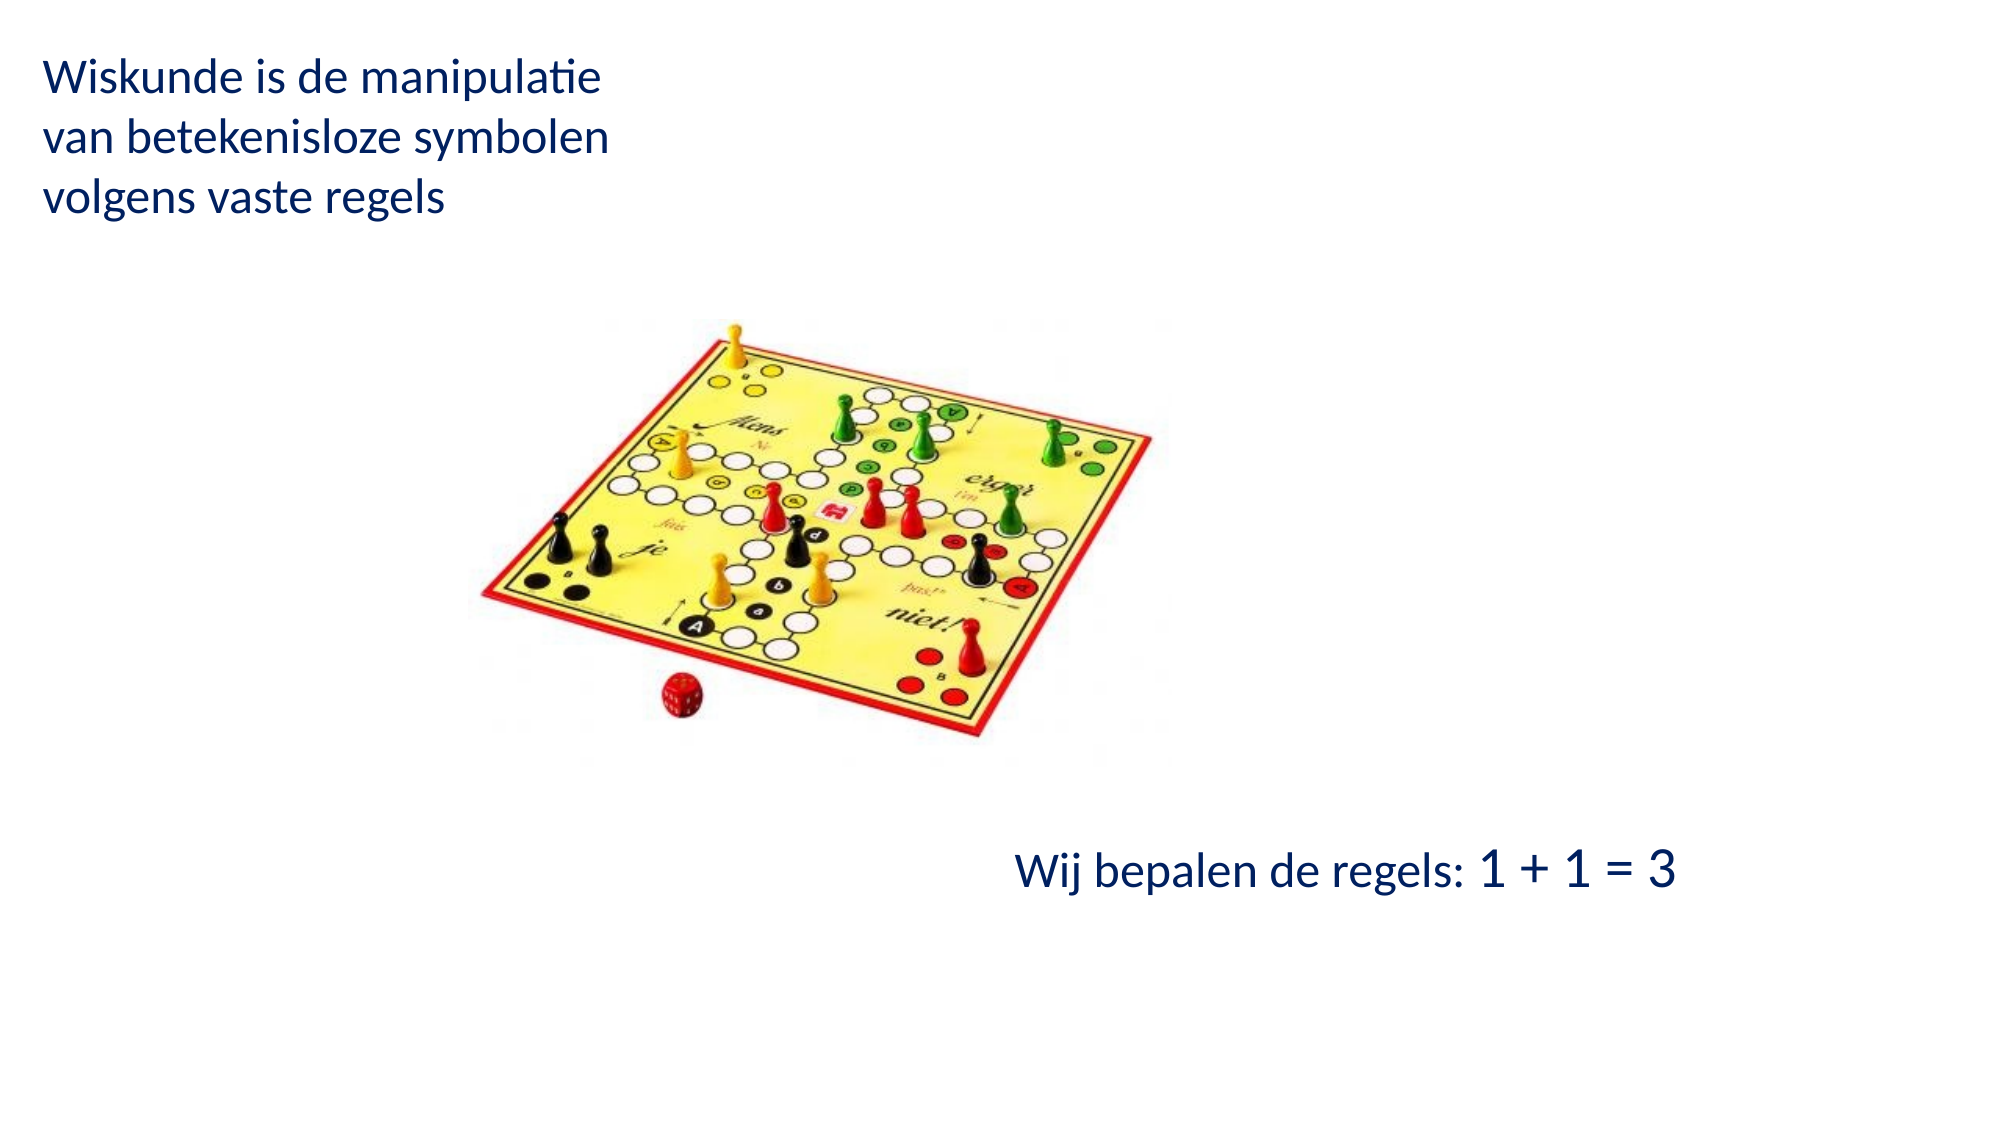

Wiskunde is de manipulatie
van betekenisloze symbolen
volgens vaste regels
Wij bepalen de regels: 1 + 1 = 3